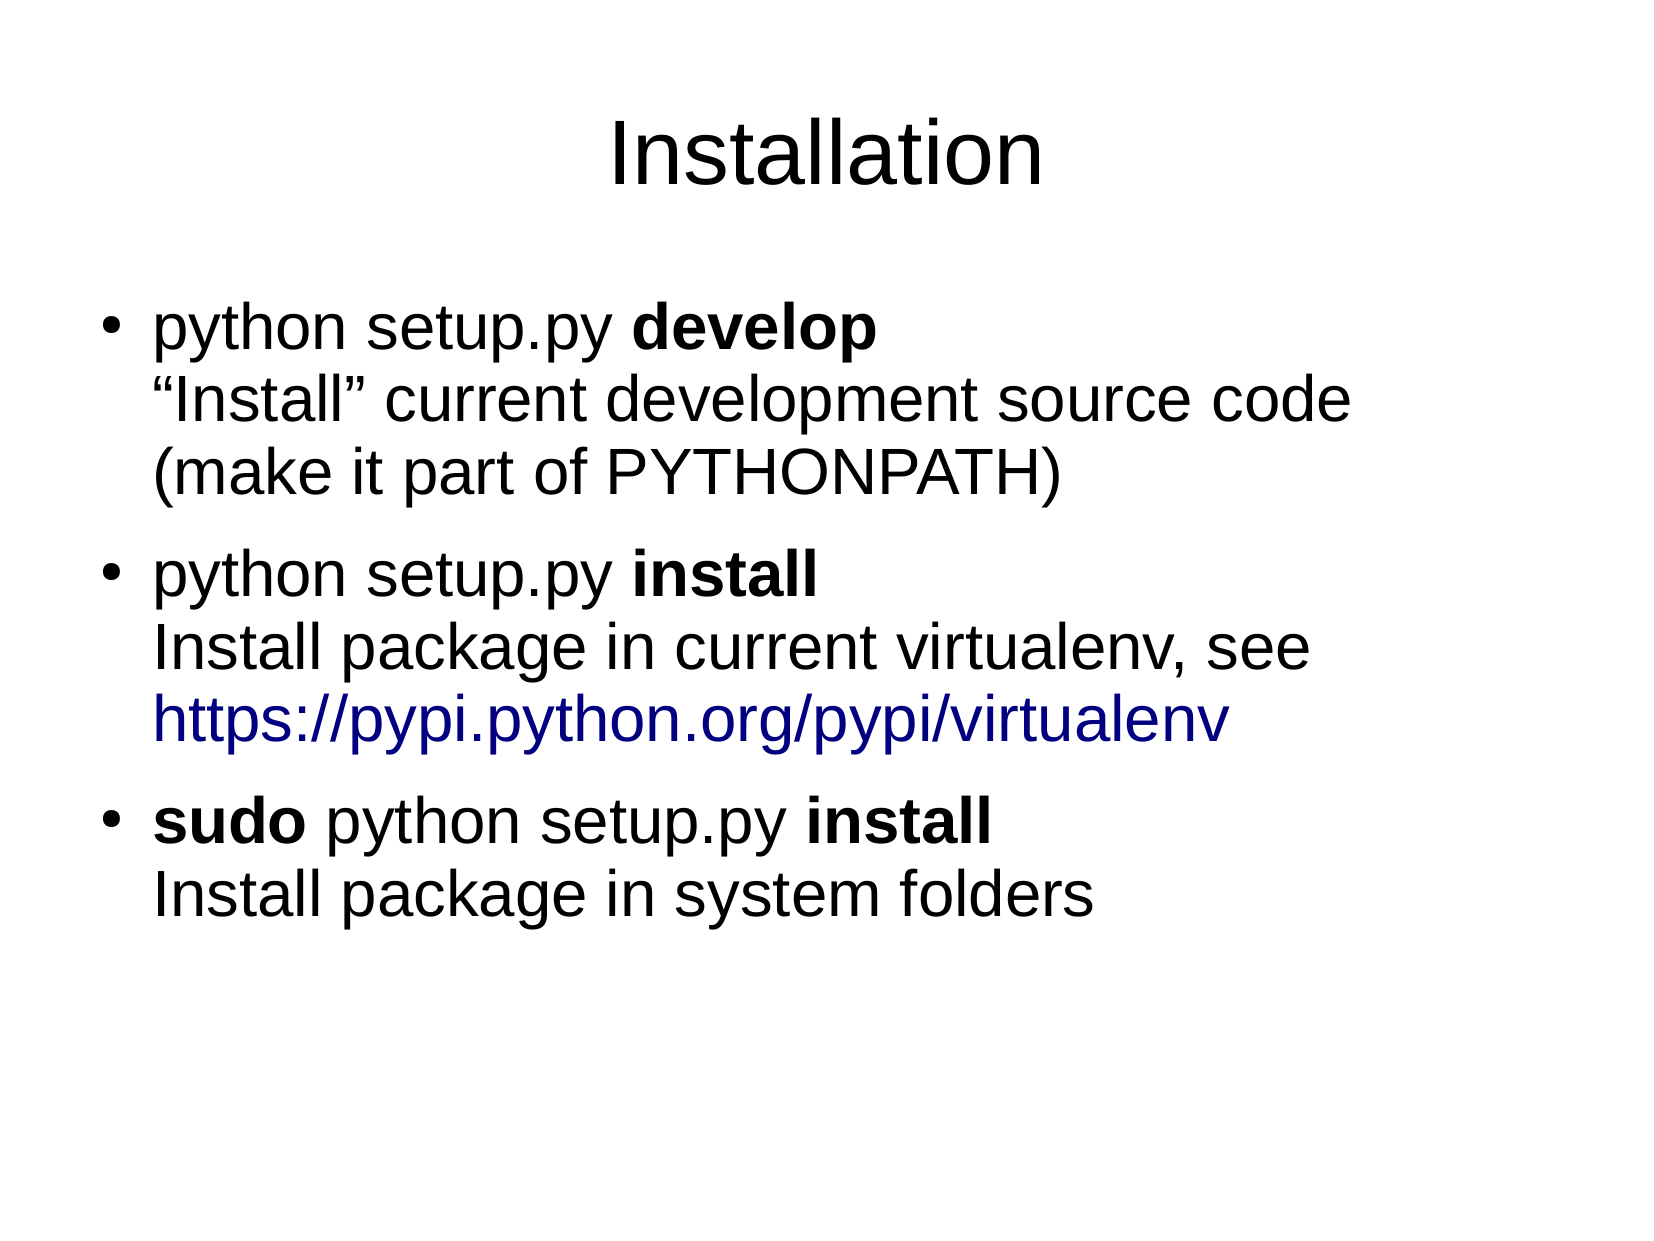

# Installation
python setup.py develop
“Install” current development source code
(make it part of PYTHONPATH)
python setup.py install
Install package in current virtualenv, see https://pypi.python.org/pypi/virtualenv
sudo python setup.py install
Install package in system folders